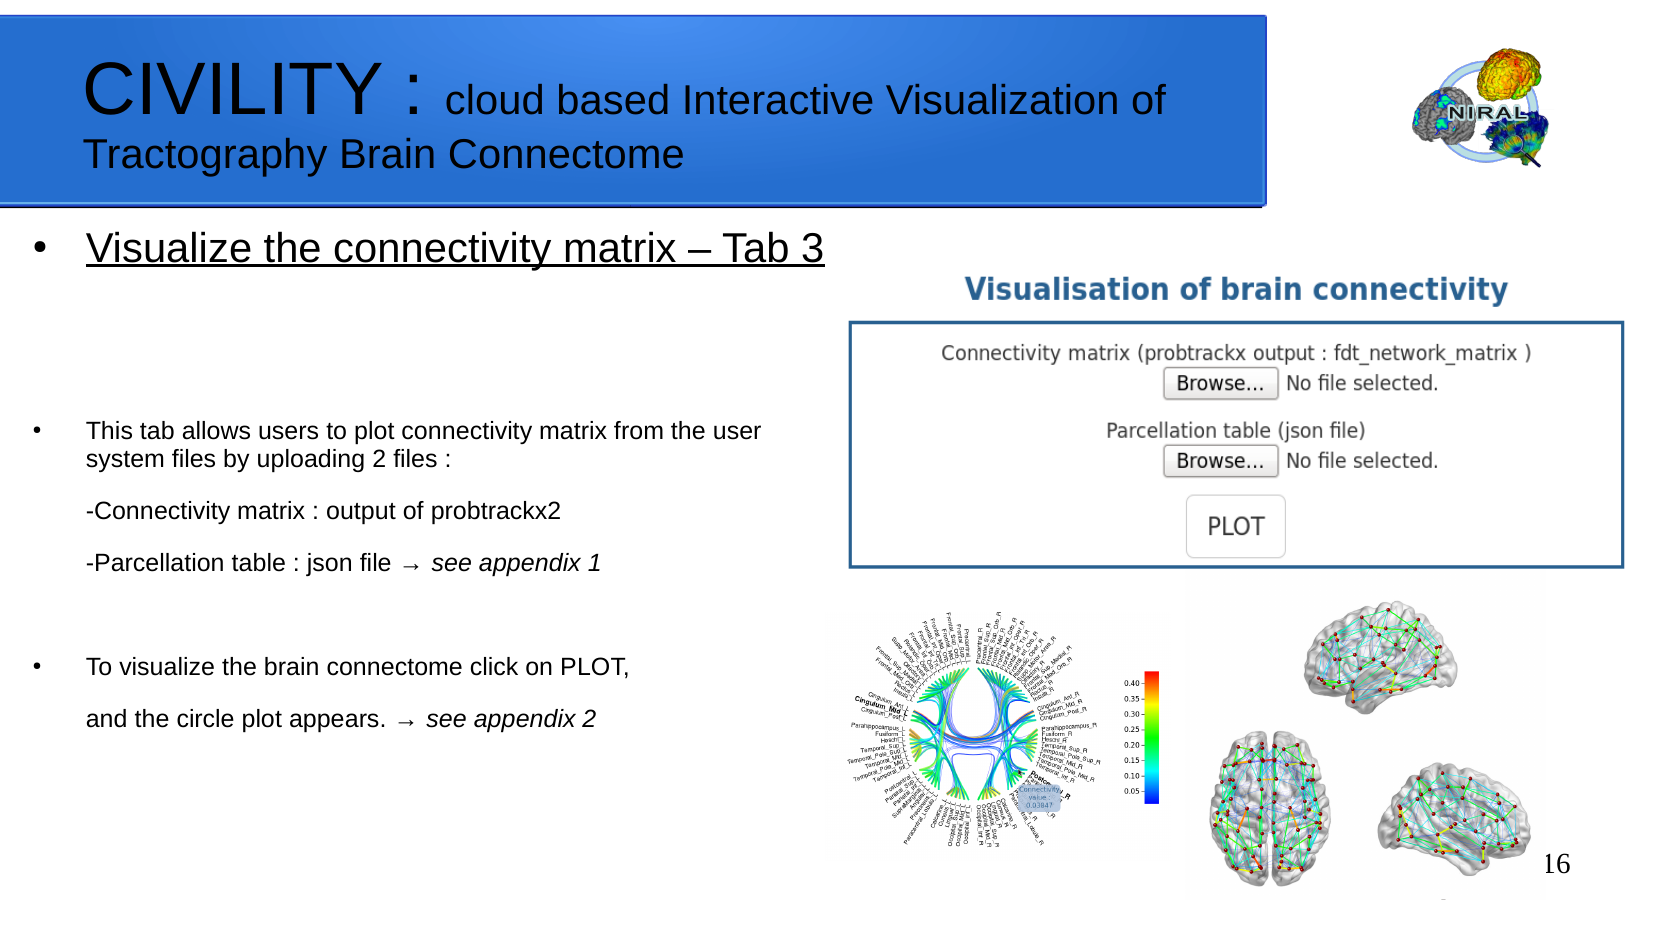

CIVILITY : cloud based Interactive Visualization of Tractography Brain Connectome
# Visualize the connectivity matrix – Tab 3
This tab allows users to plot connectivity matrix from the user system files by uploading 2 files :
-Connectivity matrix : output of probtrackx2
-Parcellation table : json file → see appendix 1
To visualize the brain connectome click on PLOT,
and the circle plot appears. → see appendix 2
16